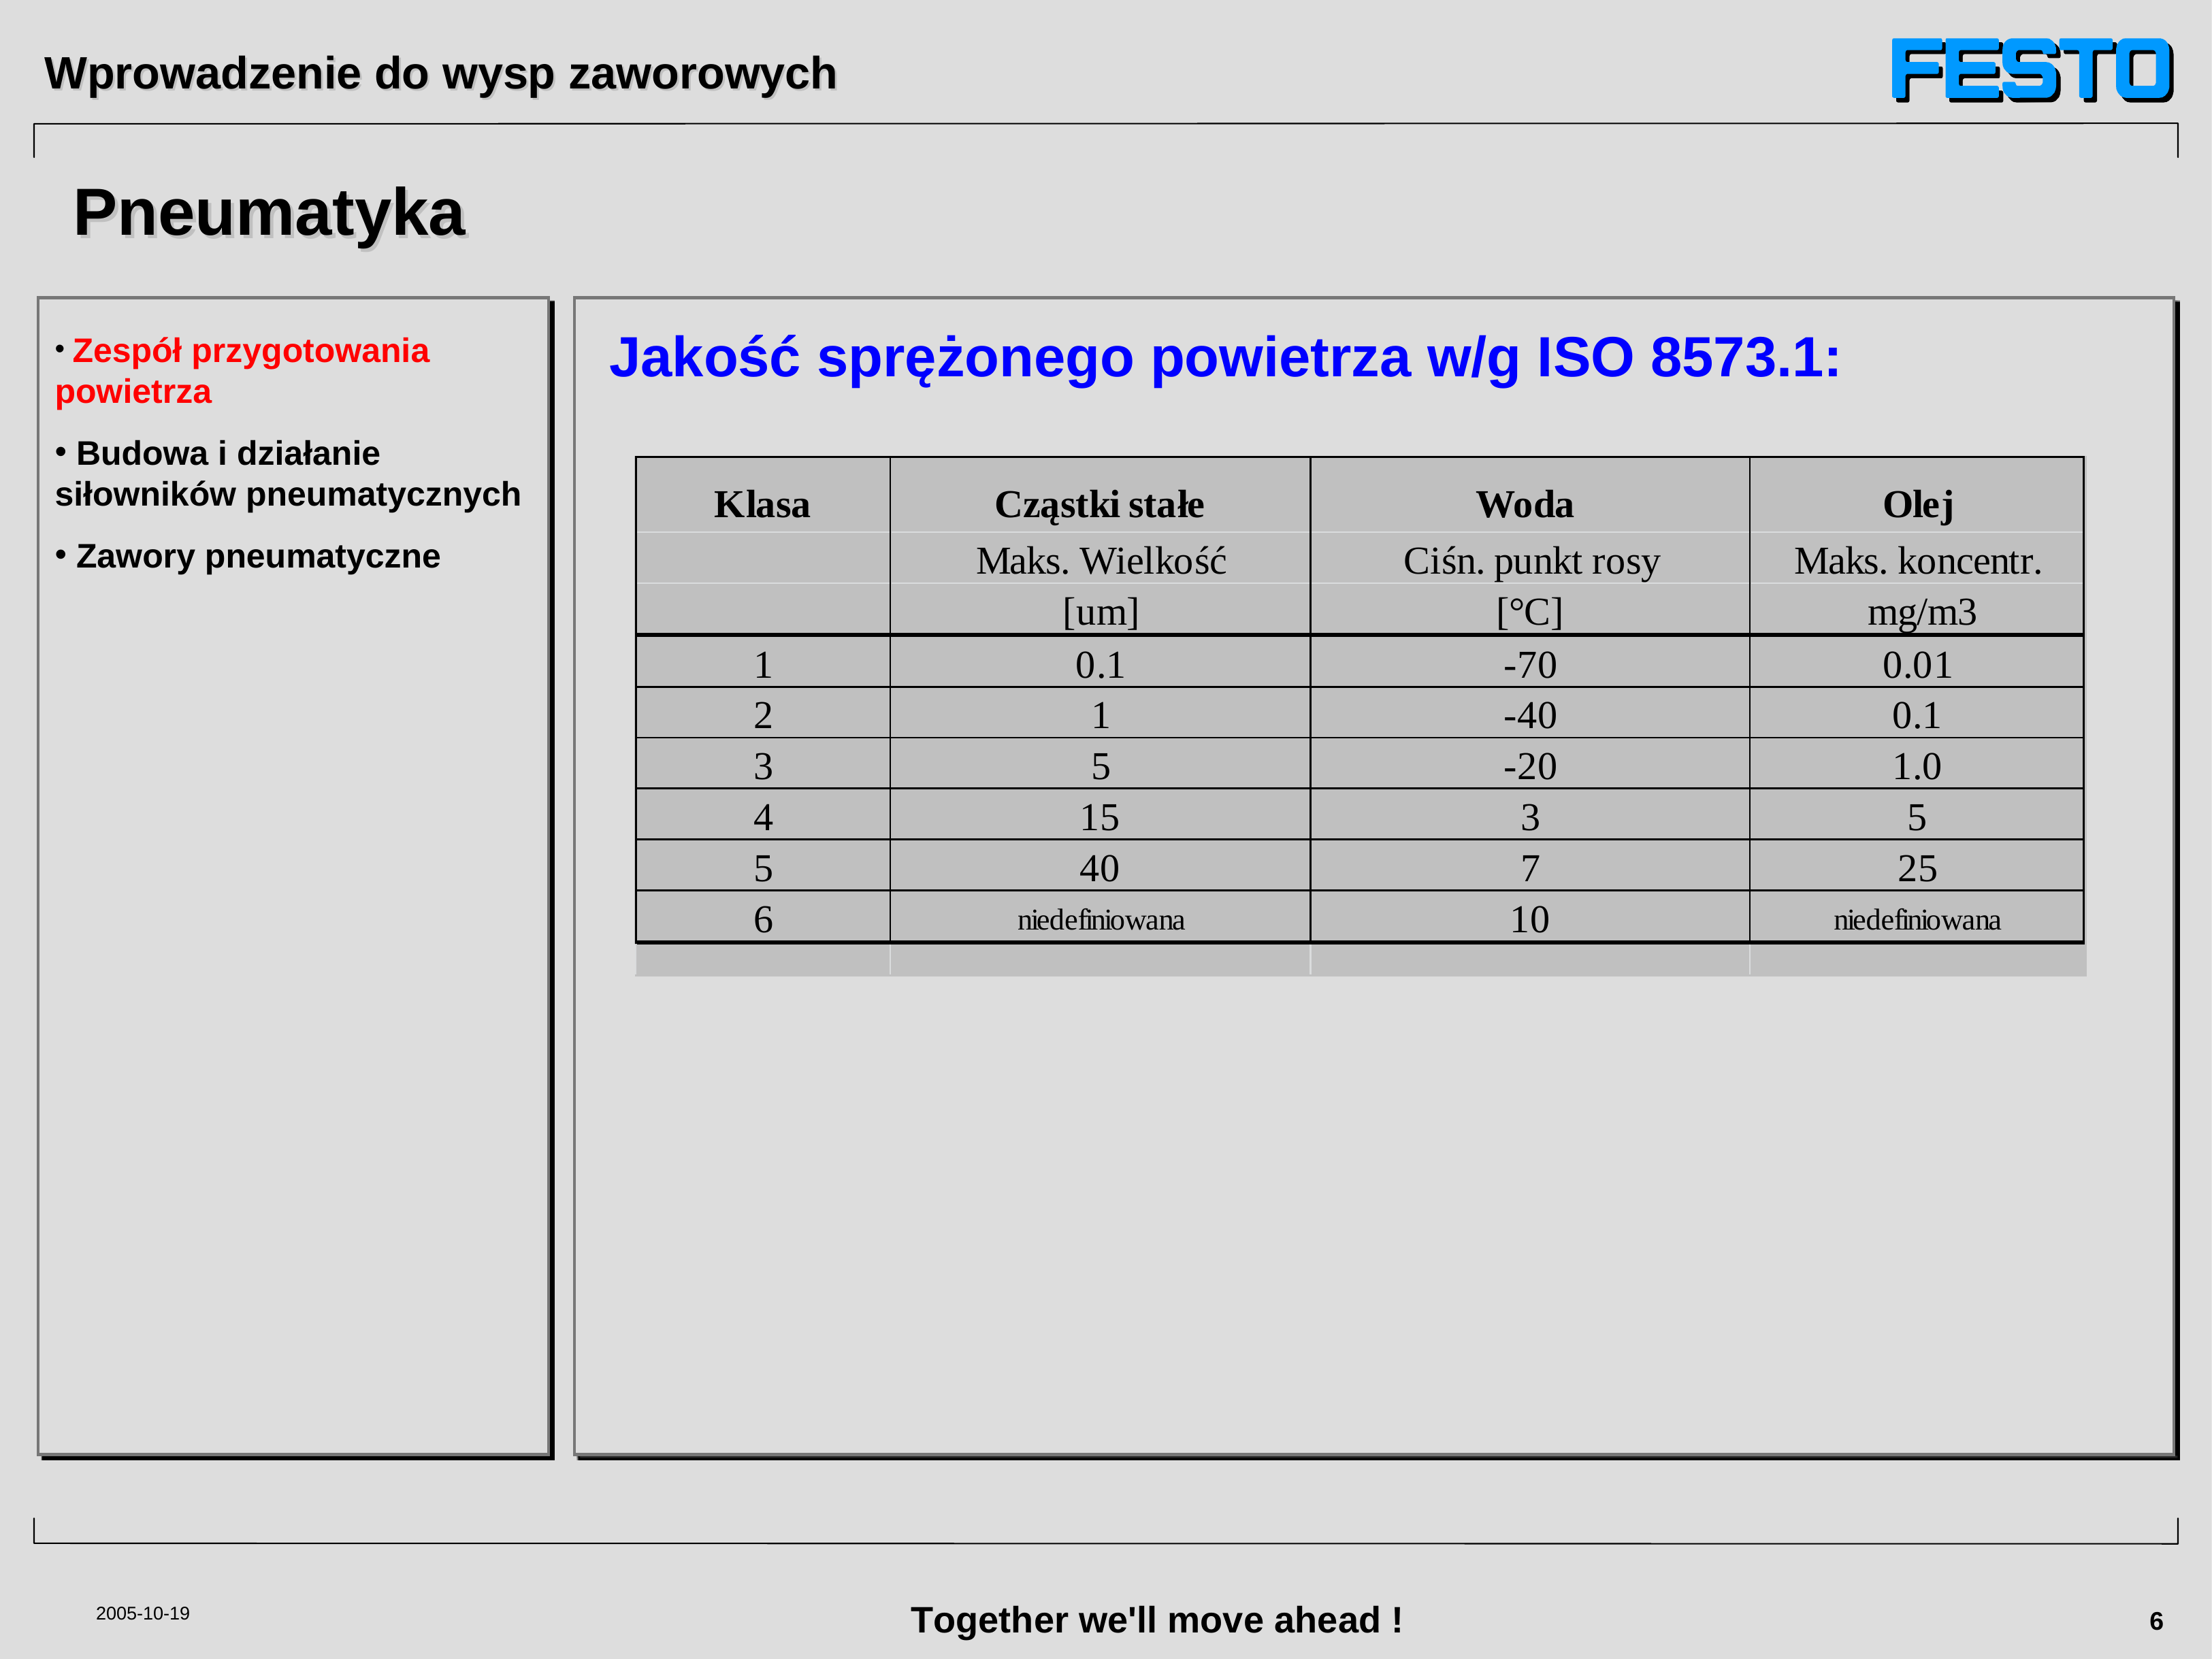

# Pneumatyka
Jakość sprężonego powietrza w/g ISO 8573.1:
 Zespół przygotowania powietrza
 Budowa i działanie siłowników pneumatycznych
 Zawory pneumatyczne
2005-10-19
Together we'll move ahead !